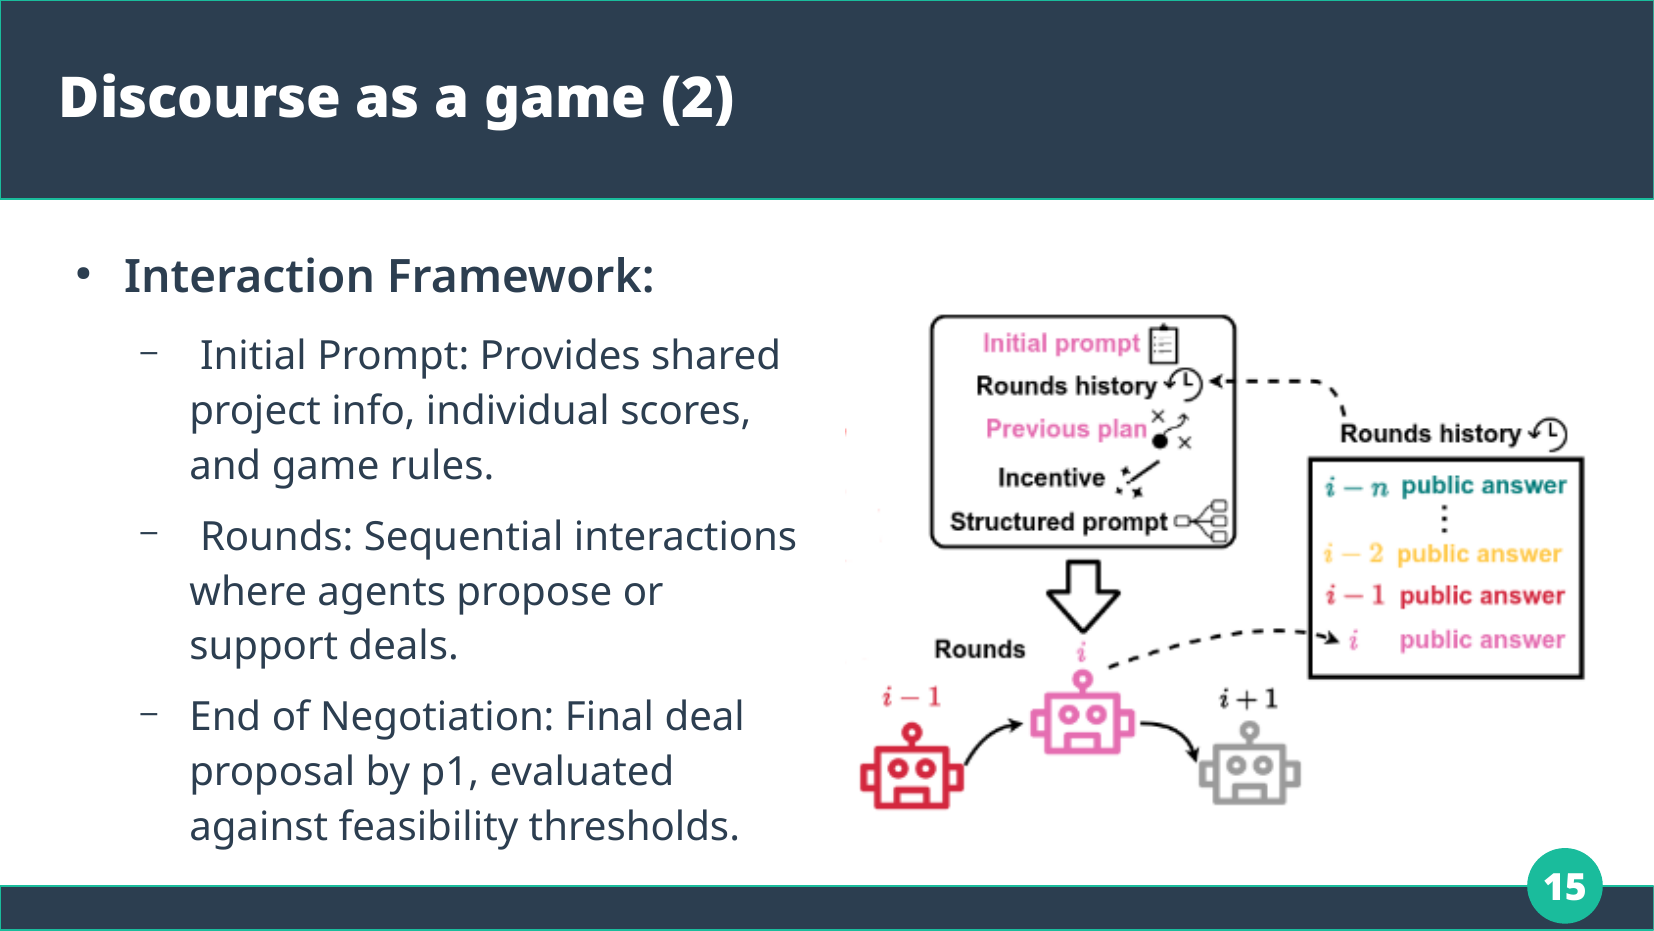

# Discourse as a game (2)
Interaction Framework:
 Initial Prompt: Provides shared project info, individual scores, and game rules.
 Rounds: Sequential interactions where agents propose or support deals.
End of Negotiation: Final deal proposal by p1, evaluated against feasibility thresholds.
15